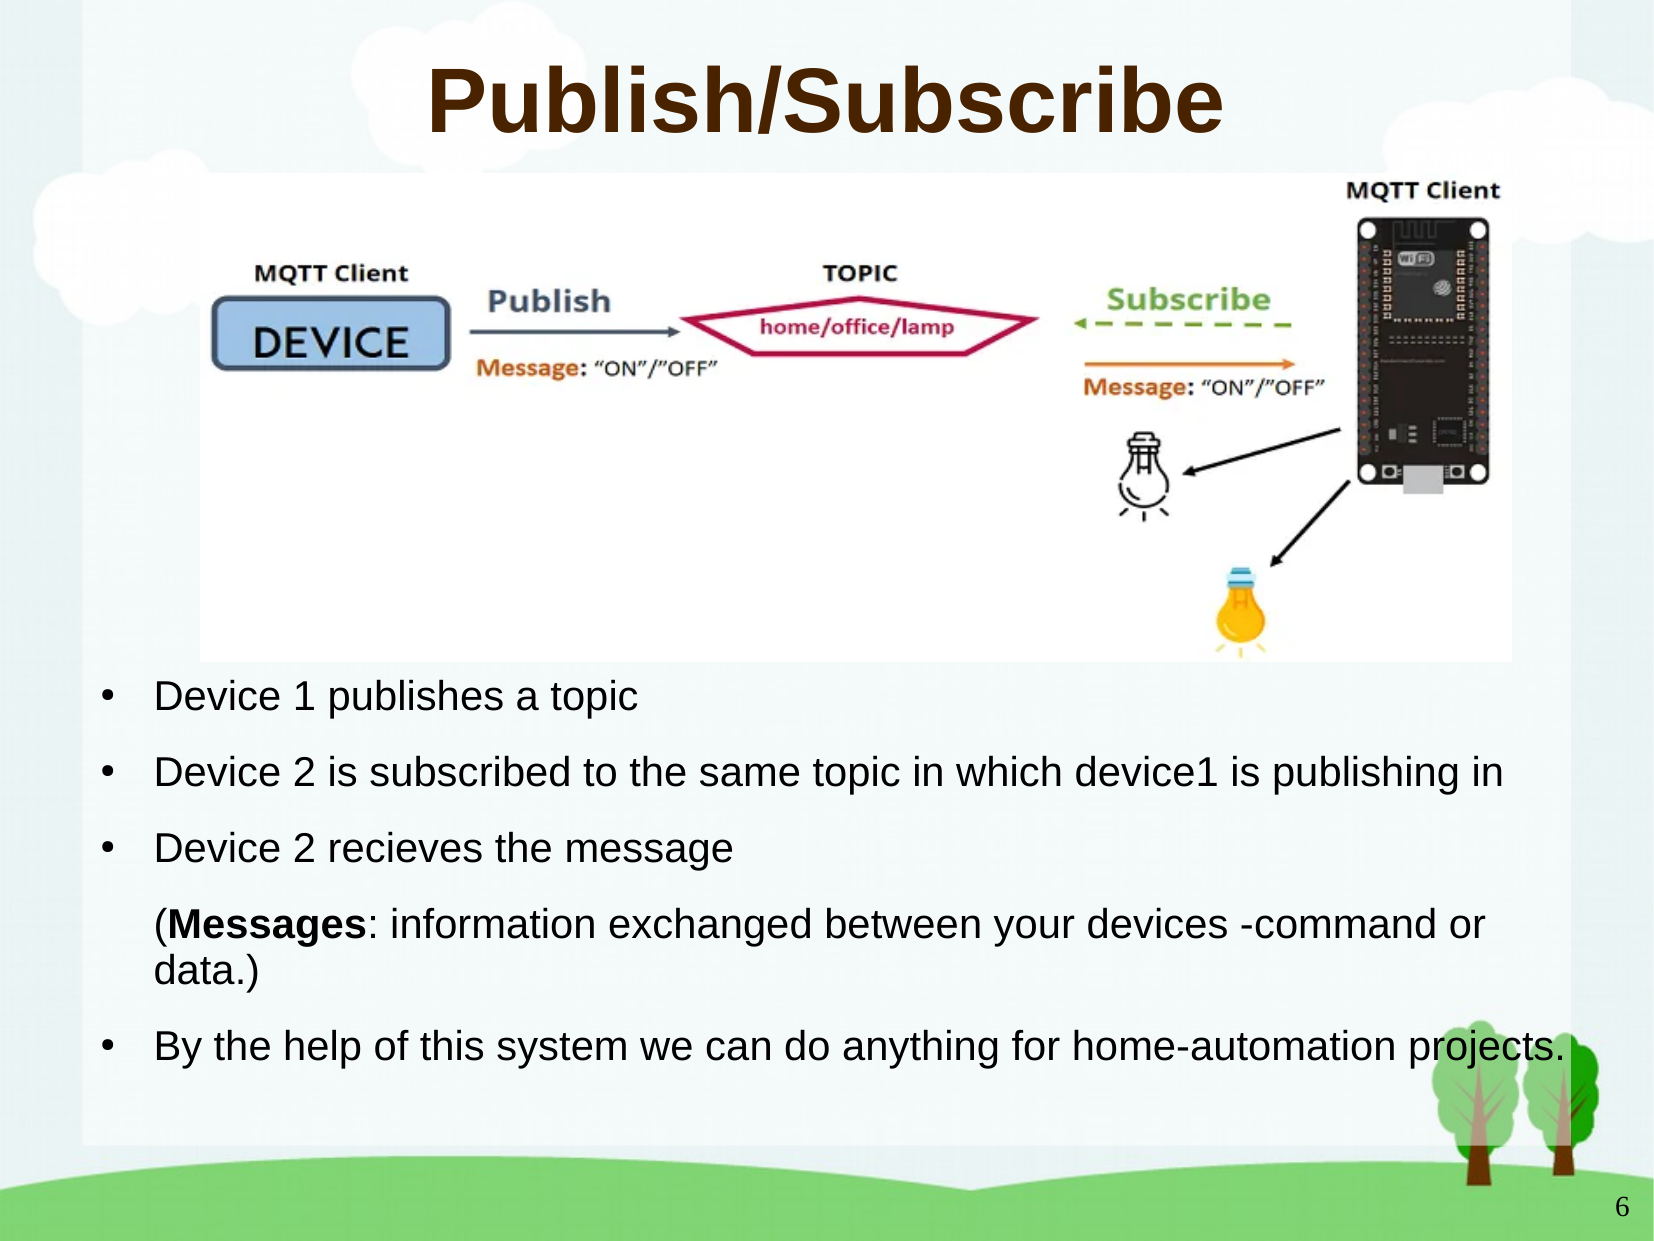

# Publish/Subscribe
Device 1 publishes a topic
Device 2 is subscribed to the same topic in which device1 is publishing in
Device 2 recieves the message
(Messages: information exchanged between your devices -command or data.)
By the help of this system we can do anything for home-automation projects.
6